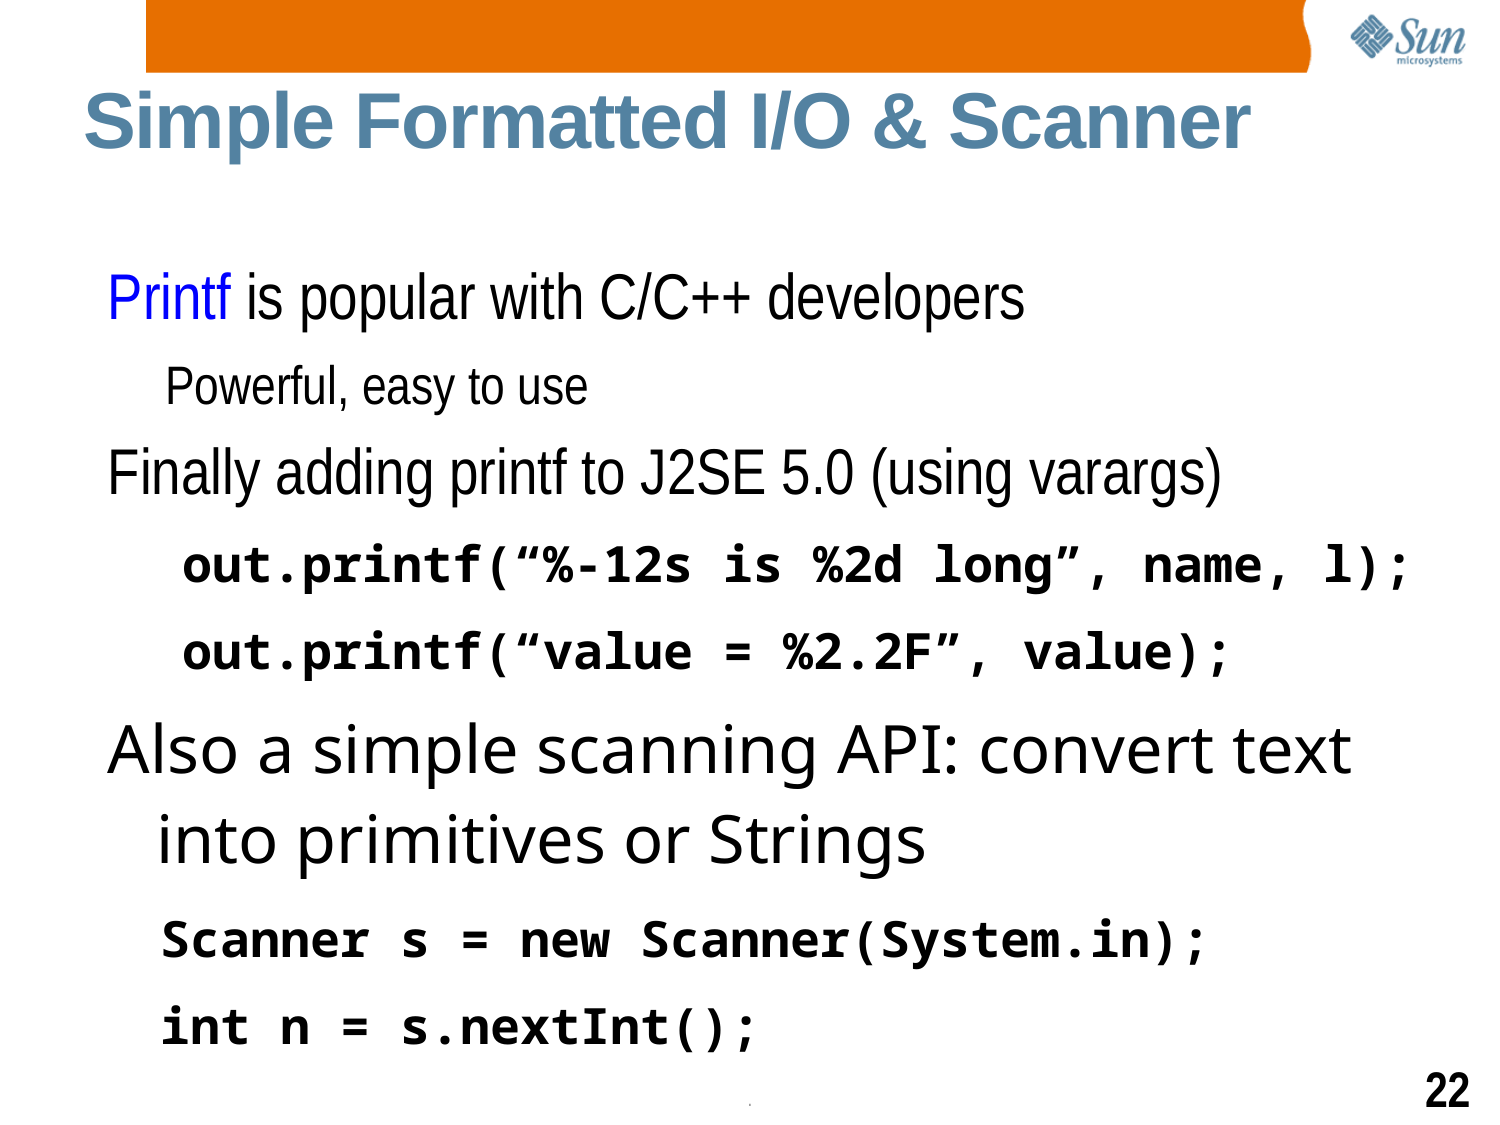

# Simple Formatted I/O & Scanner
Printf is popular with C/C++ developers
Powerful, easy to use
Finally adding printf to J2SE 5.0 (using varargs)
out.printf(“%-12s is %2d long”, name, l);
out.printf(“value = %2.2F”, value);
Also a simple scanning API: convert text into primitives or Strings
Scanner s = new Scanner(System.in);
int n = s.nextInt();